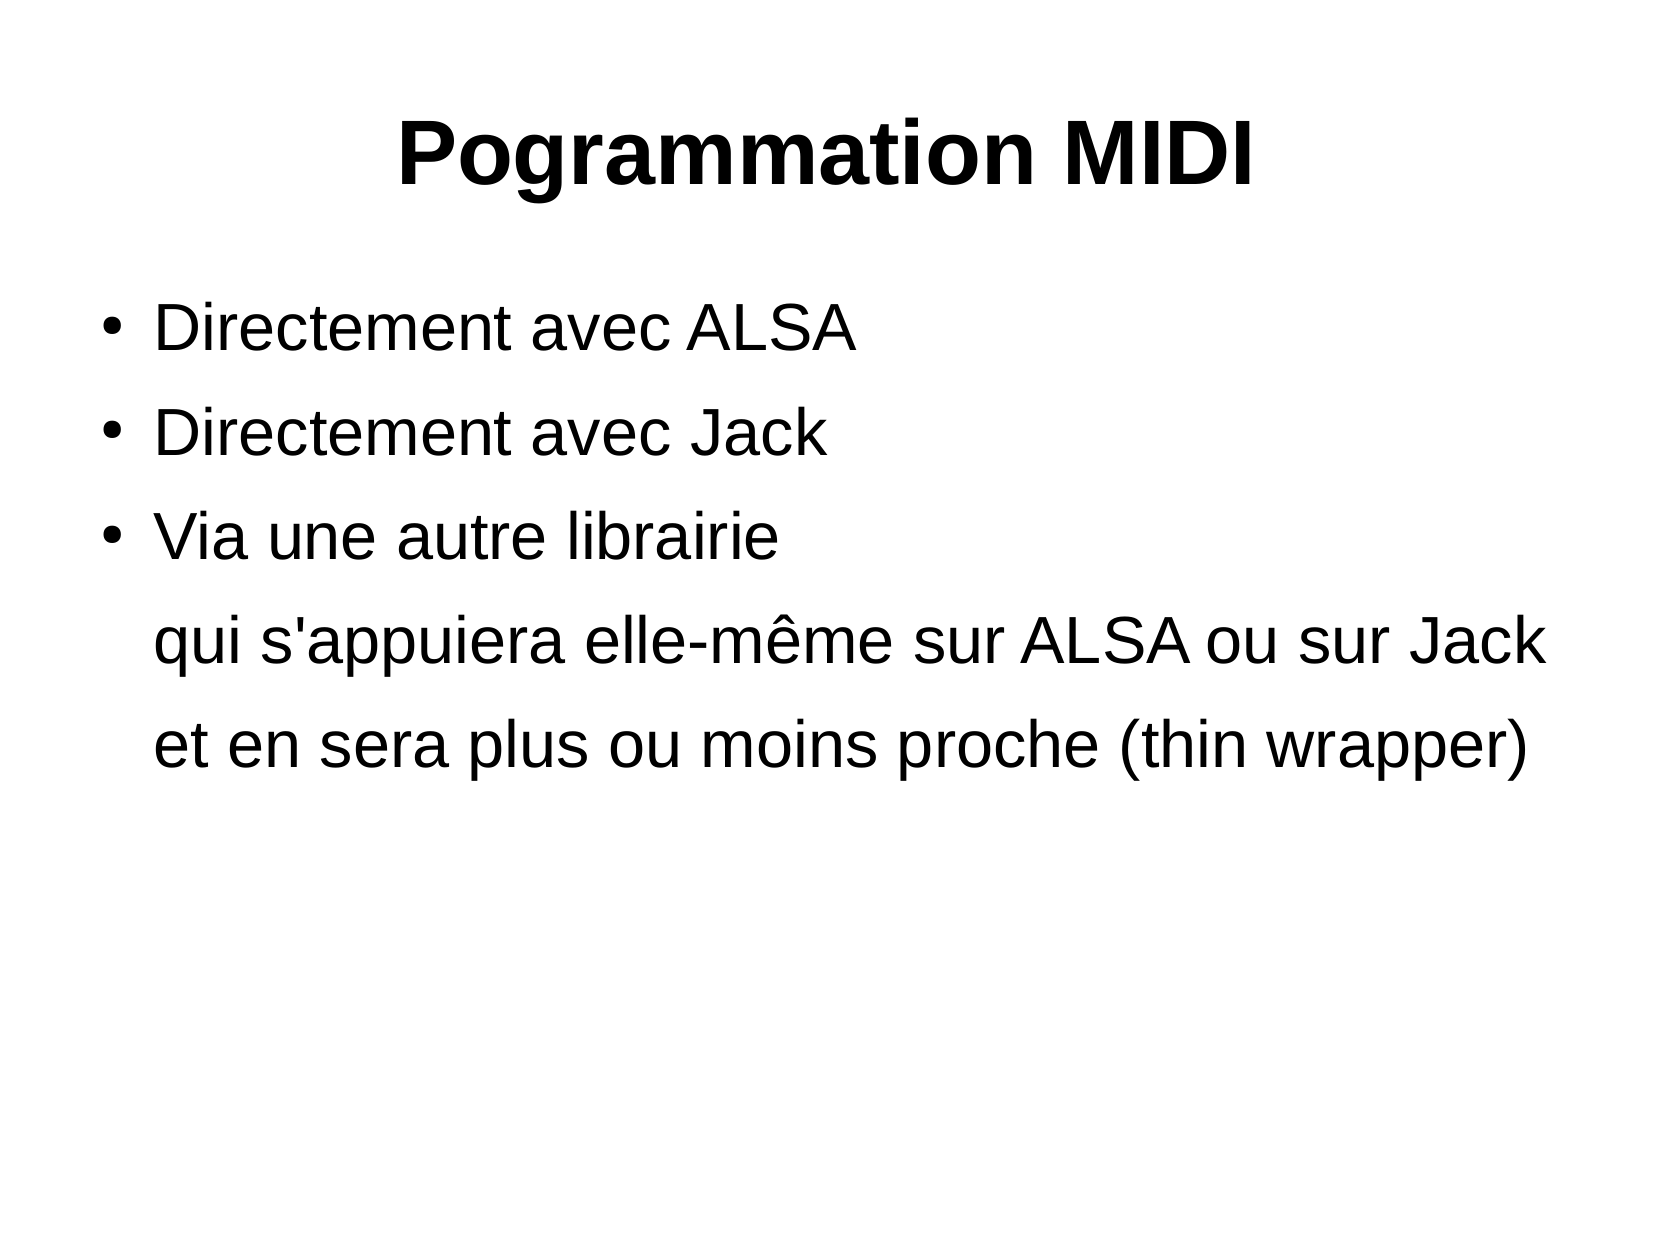

# Pogrammation MIDI
Directement avec ALSA
Directement avec Jack
Via une autre librairie
qui s'appuiera elle-même sur ALSA ou sur Jack
et en sera plus ou moins proche (thin wrapper)